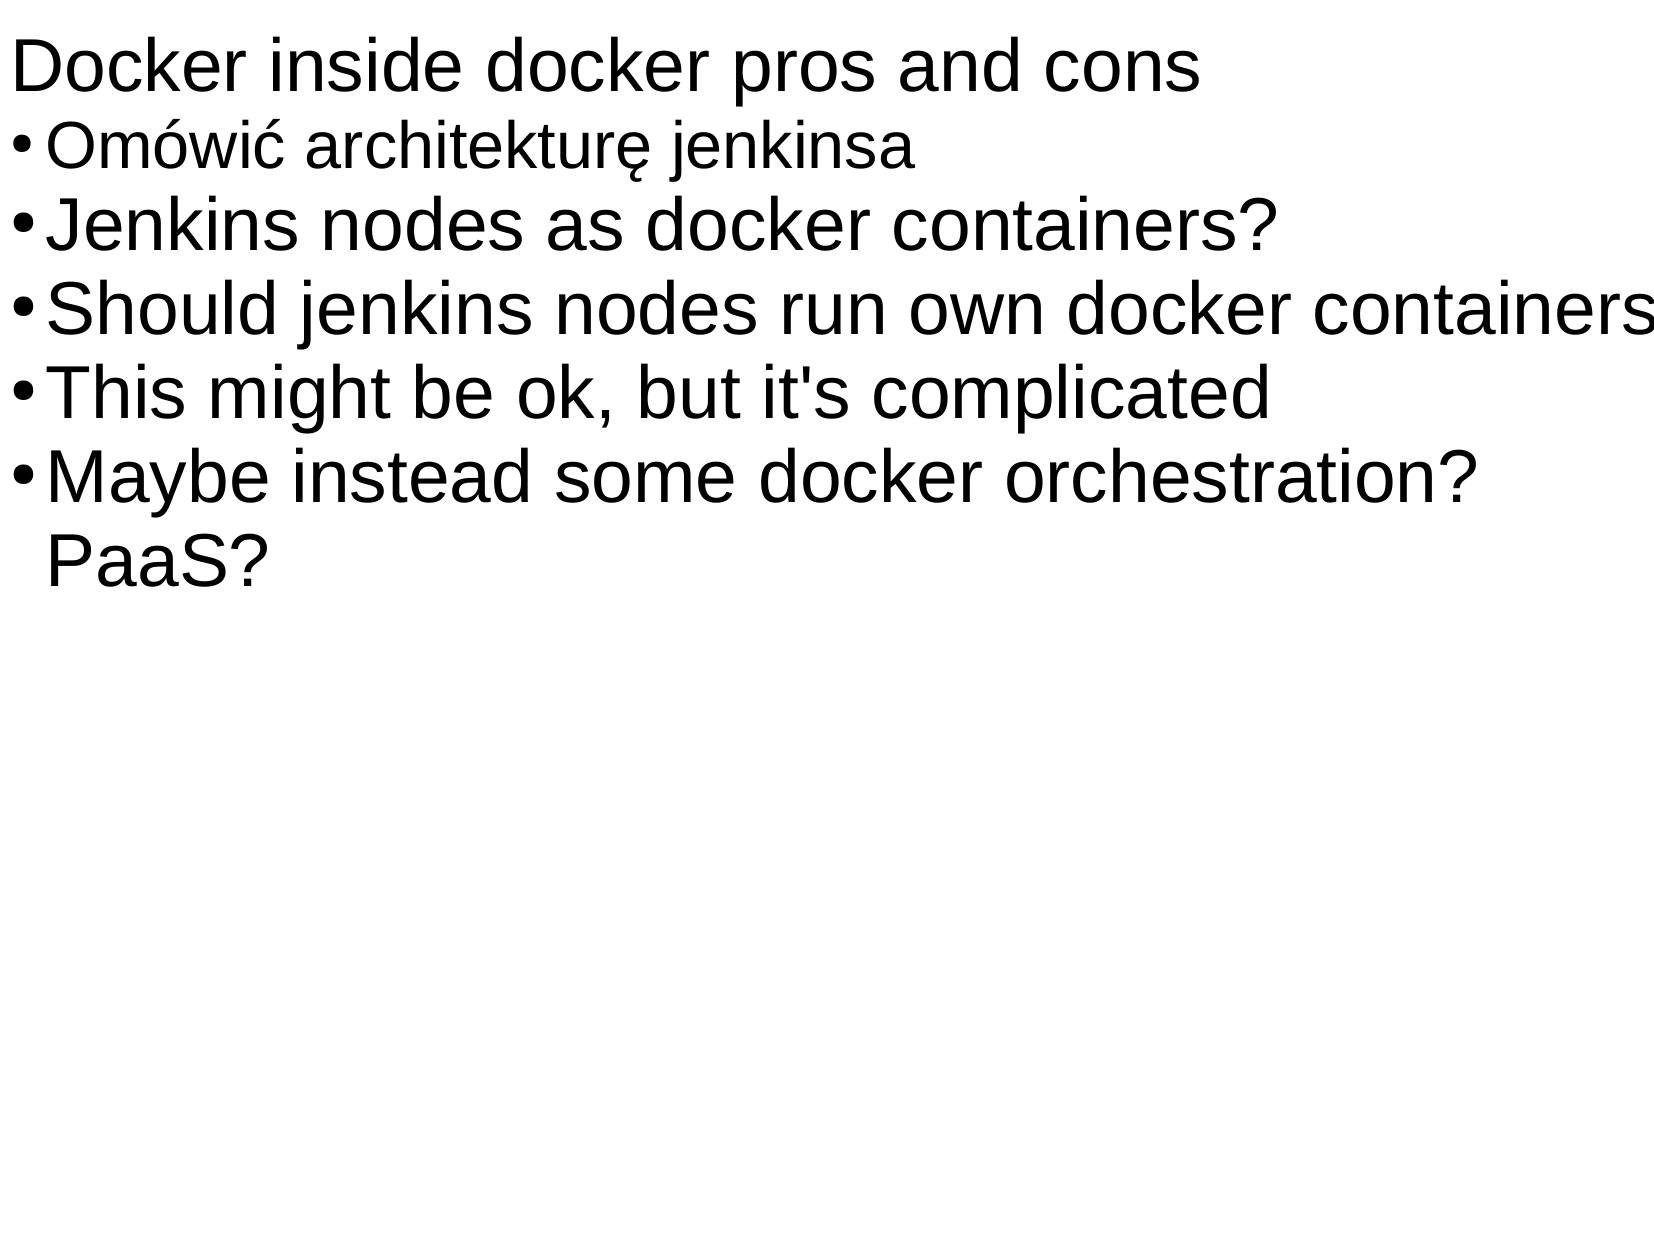

Docker inside docker pros and cons
Omówić architekturę jenkinsa
Jenkins nodes as docker containers?
Should jenkins nodes run own docker containers?
This might be ok, but it's complicated
Maybe instead some docker orchestration?
PaaS?